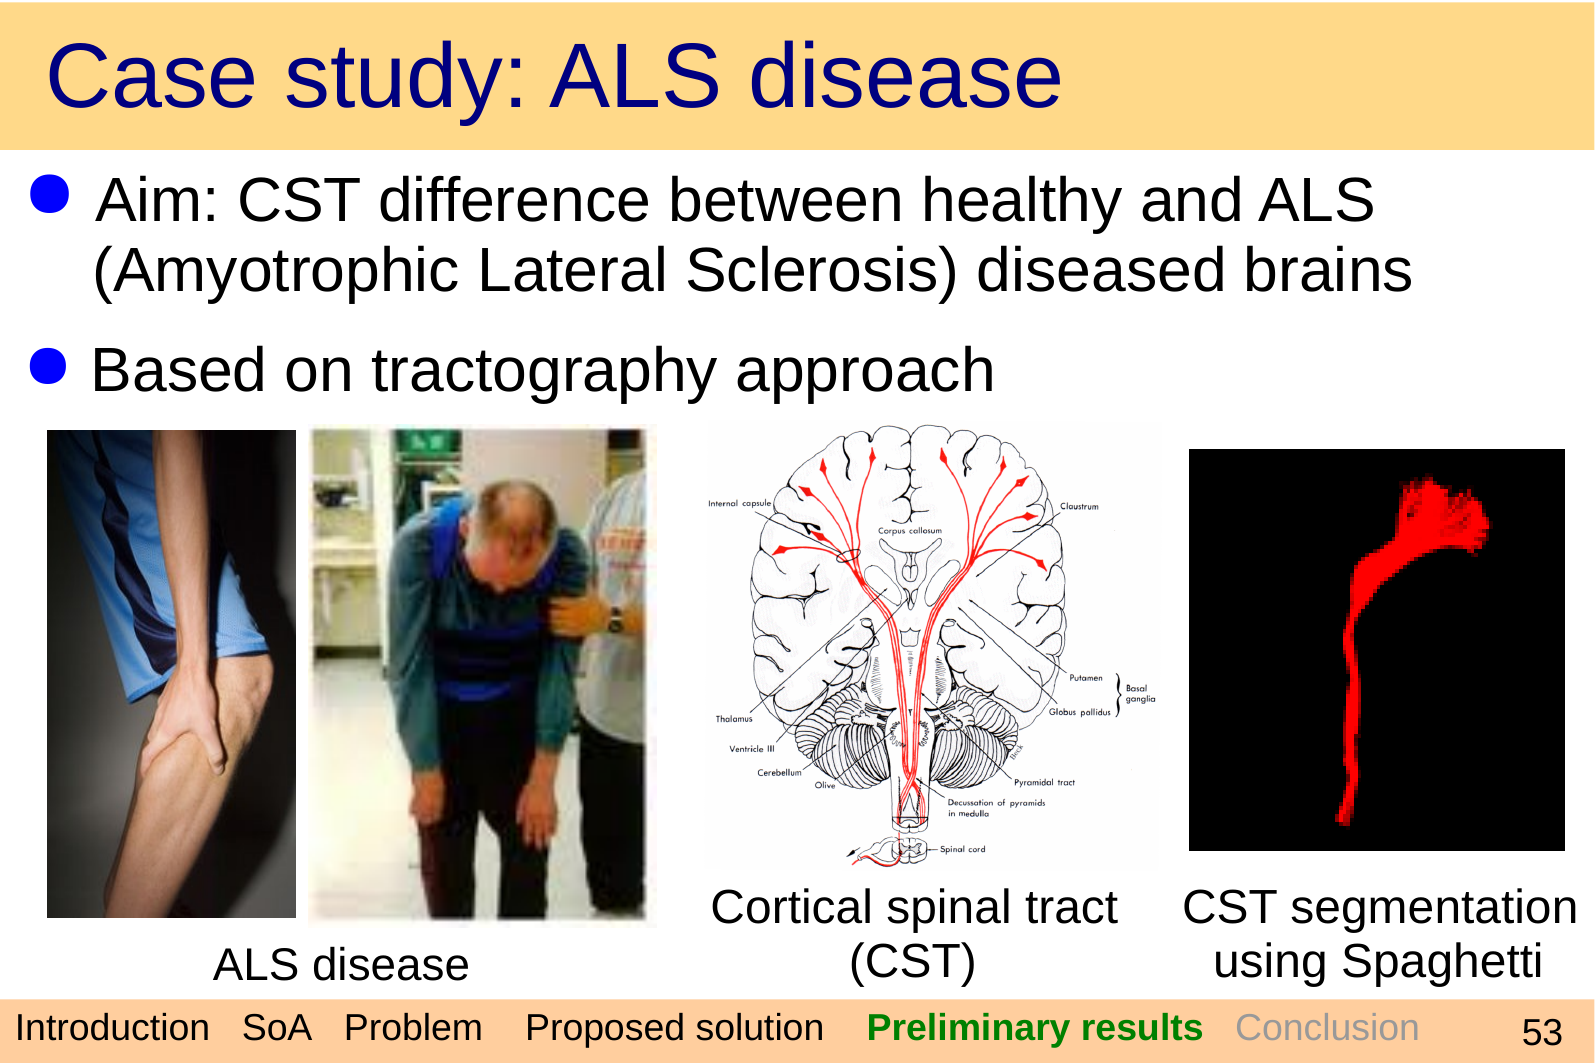

Case study: ALS disease
 Aim: CST difference between healthy and ALS
 (Amyotrophic Lateral Sclerosis) diseased brains
 Based on tractography approach
# Cortical spinal tract (CST)
CST segmentation
using Spaghetti
ALS disease
Introduction SoA Problem Proposed solution Preliminary results Conclusion